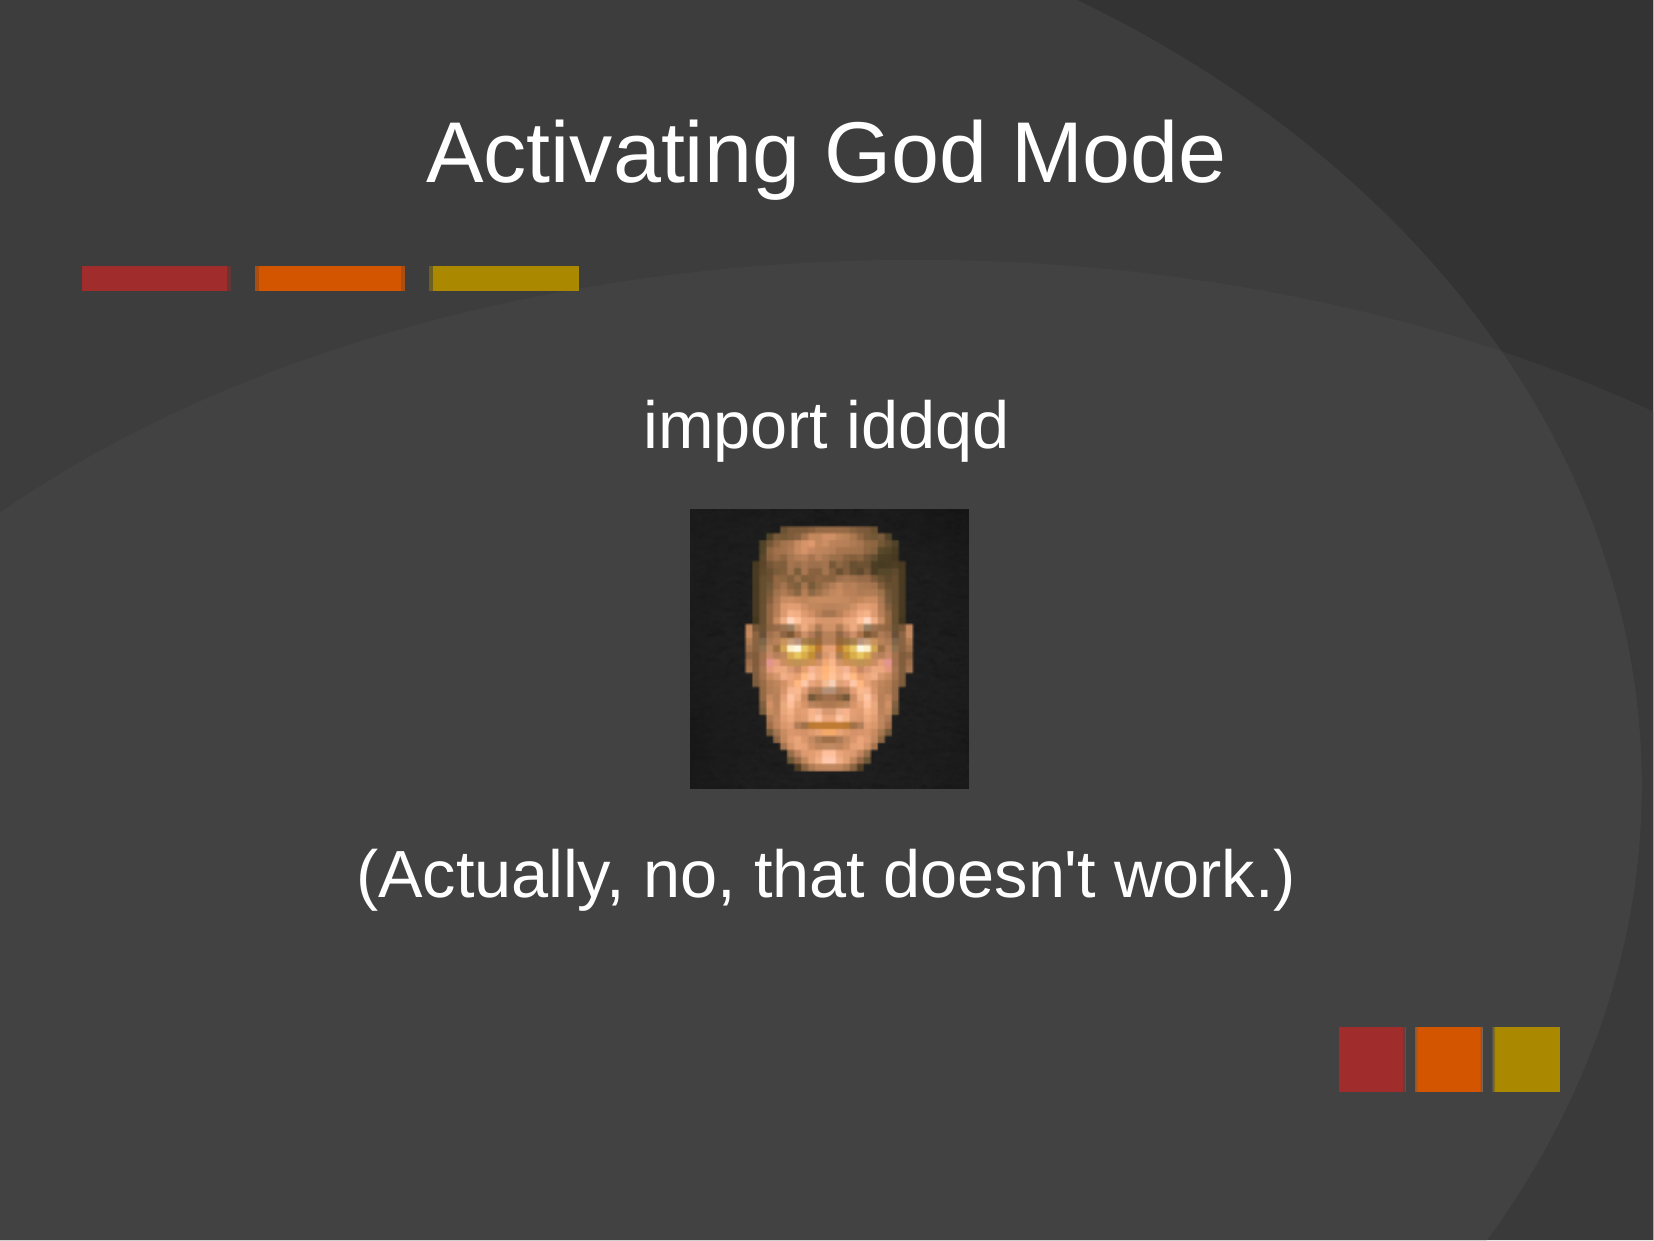

# Activating God Mode
import iddqd
(Actually, no, that doesn't work.)